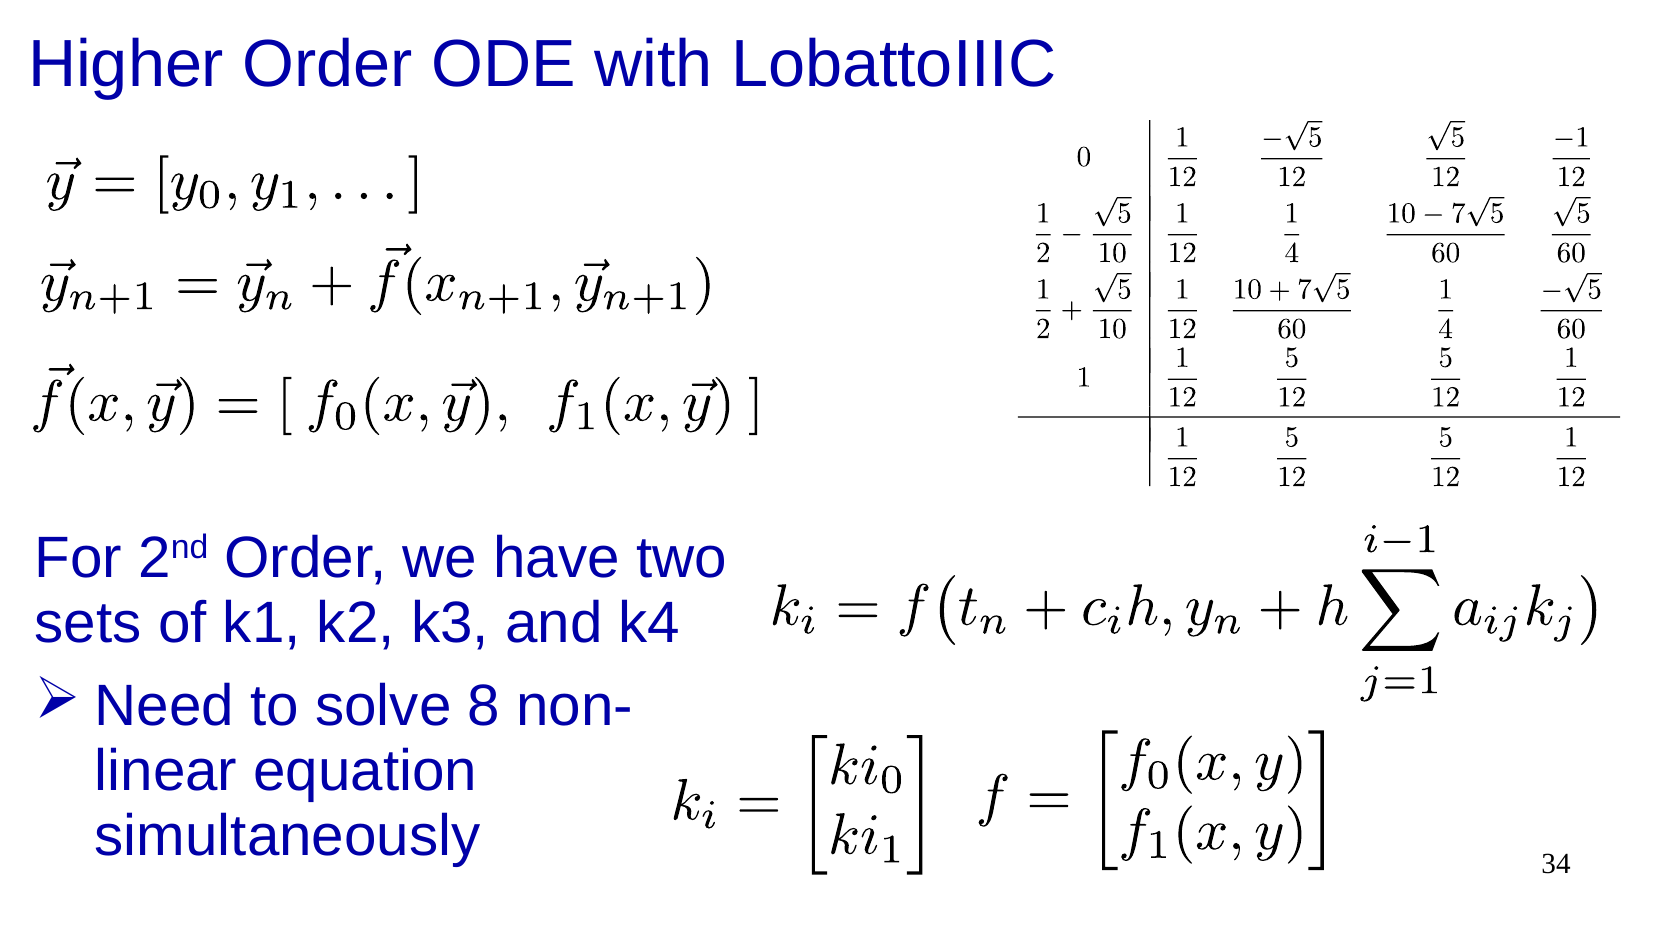

# Higher Order ODE with LobattoIIIC
For 2nd Order, we have two sets of k1, k2, k3, and k4
Need to solve 8 non-linear equation simultaneously
34